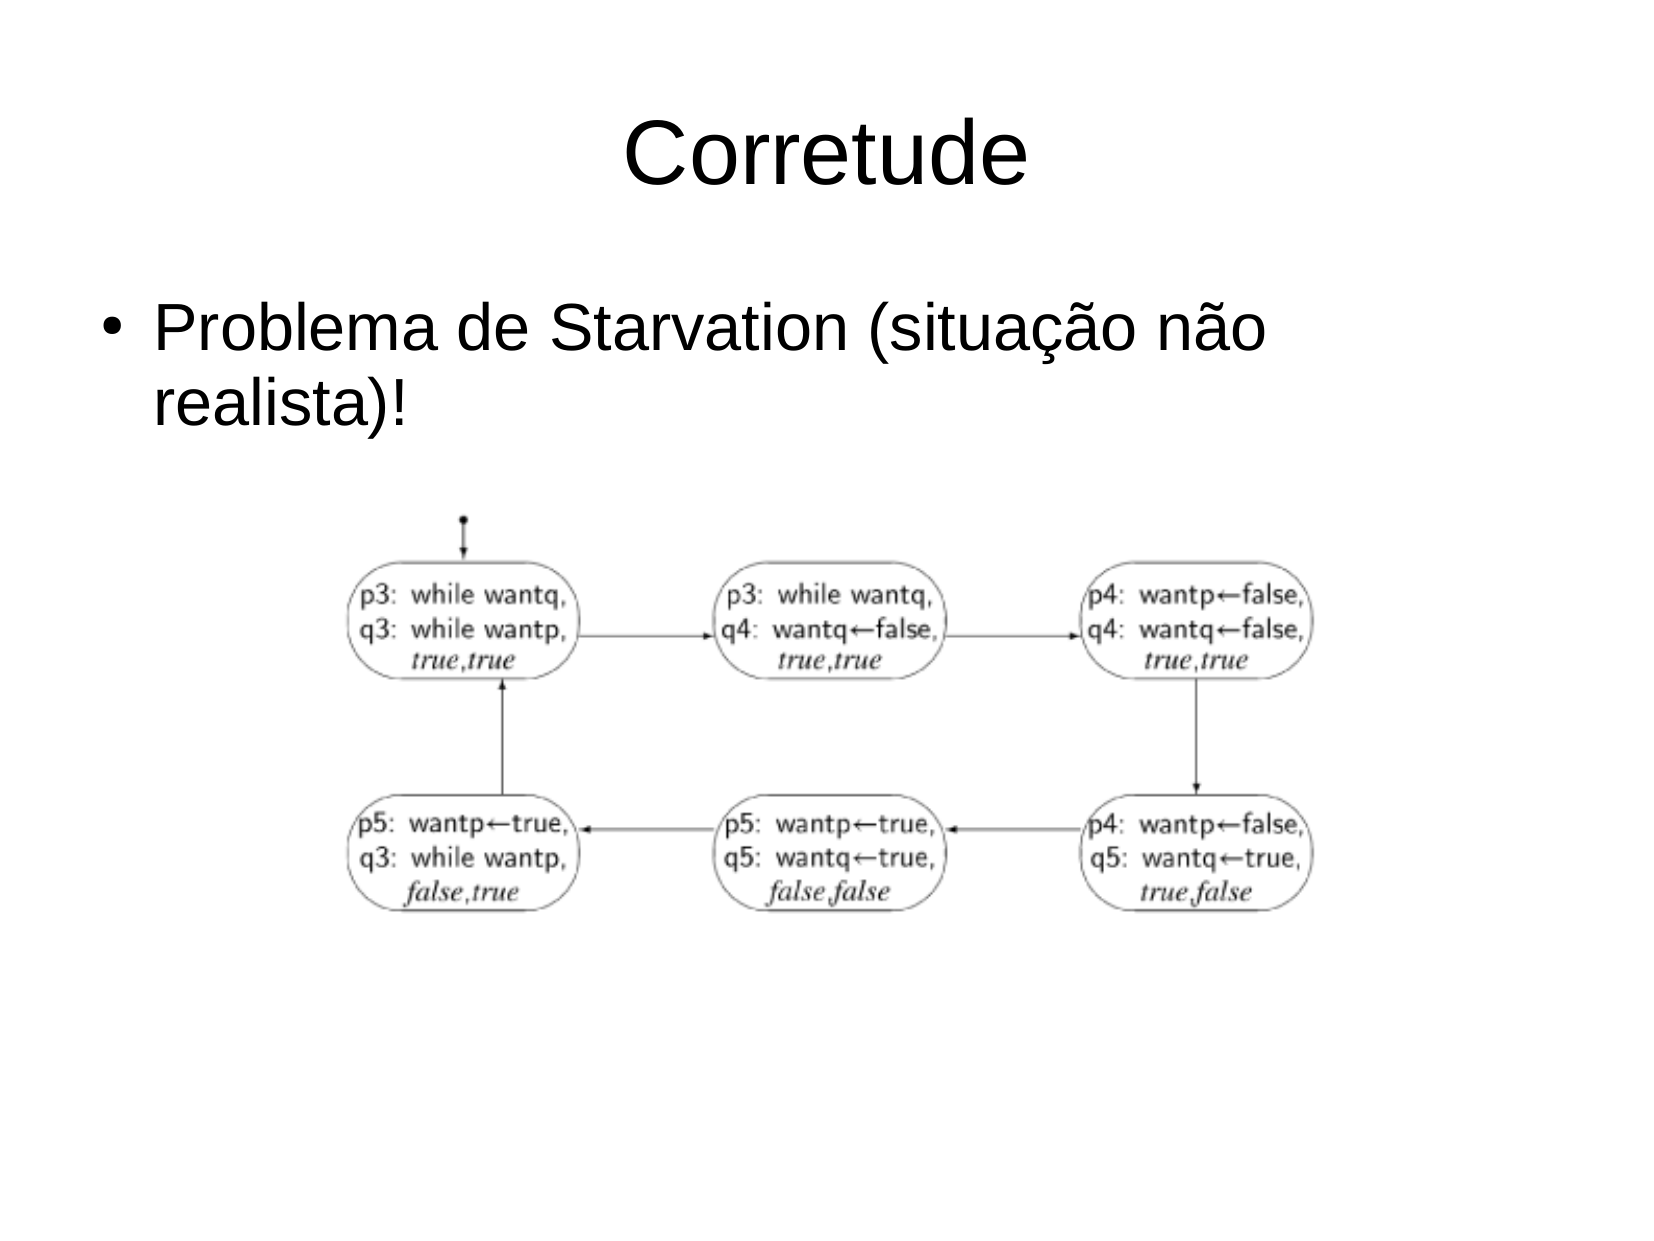

# Corretude
Problema de Starvation (situação não realista)!